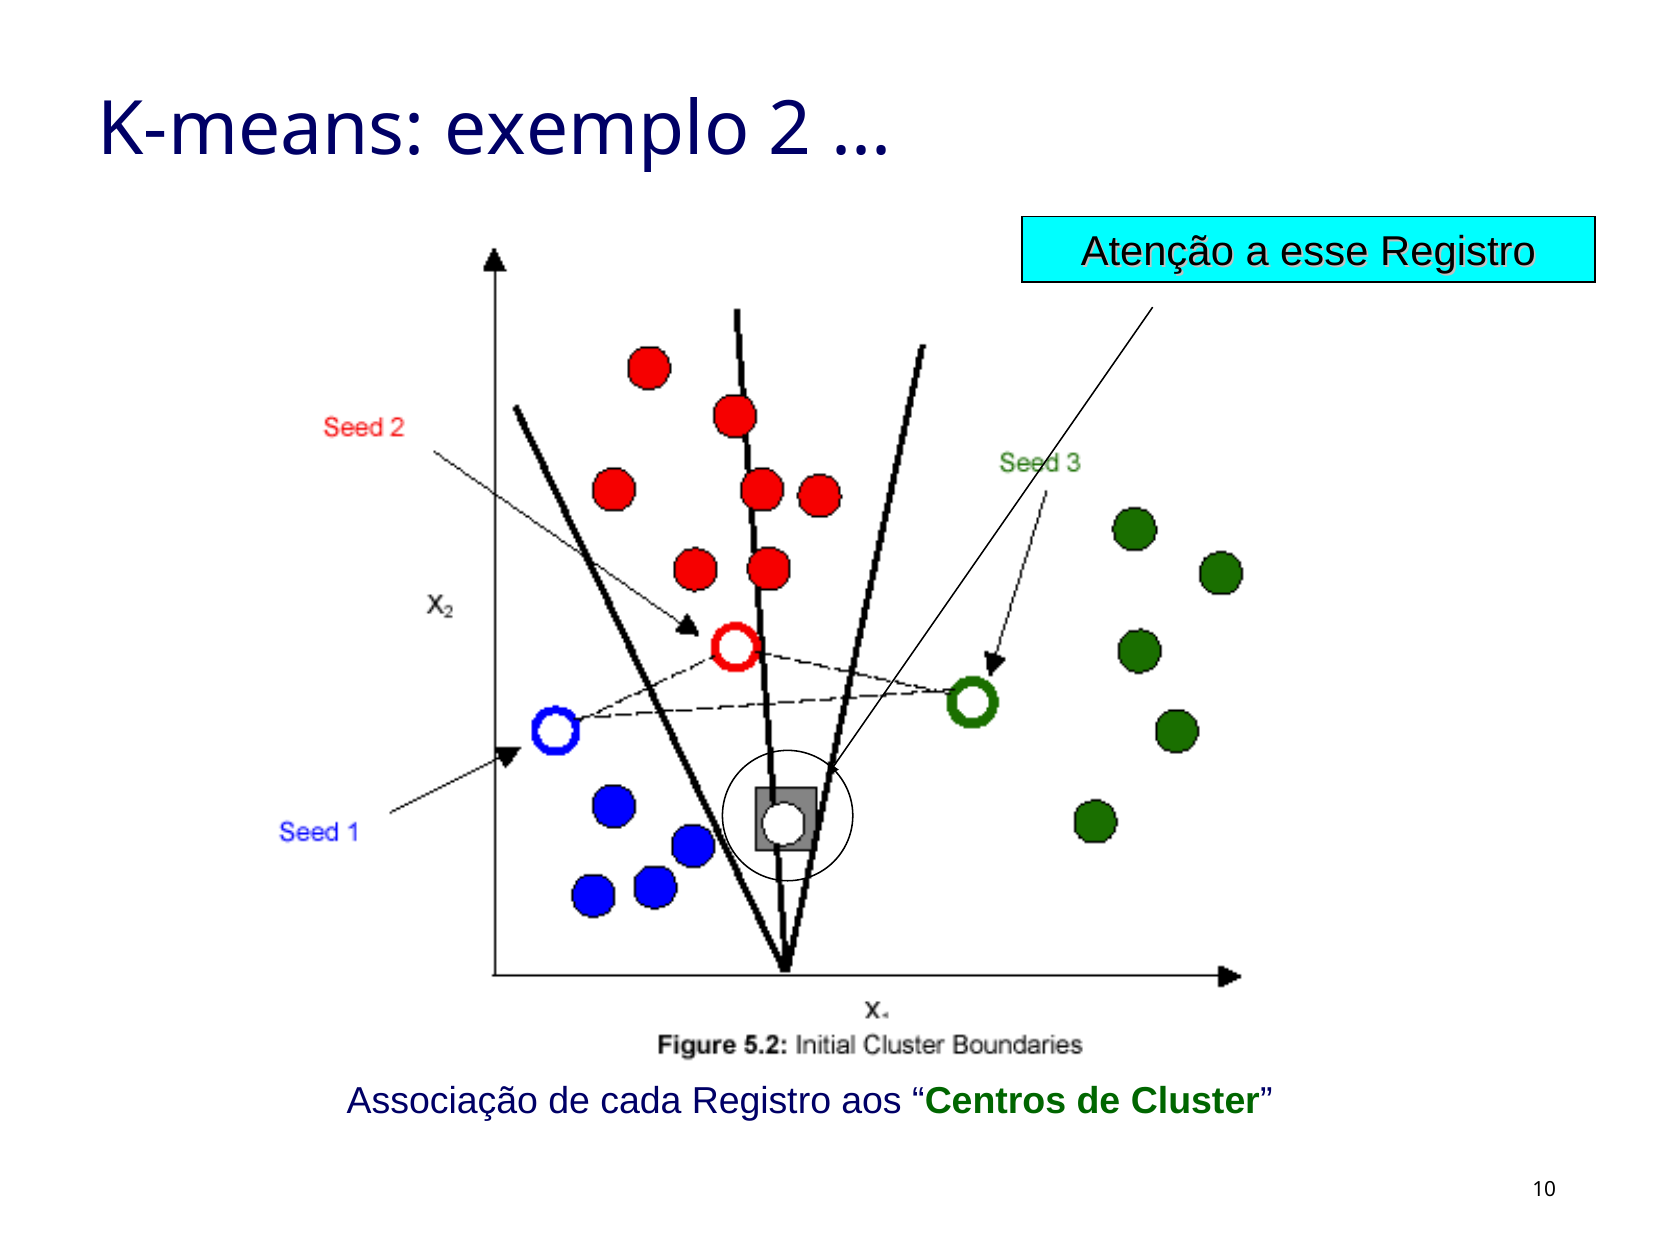

K-means: exemplo 2 ...
Atenção a esse Registro
Associação de cada Registro aos “Centros de Cluster”